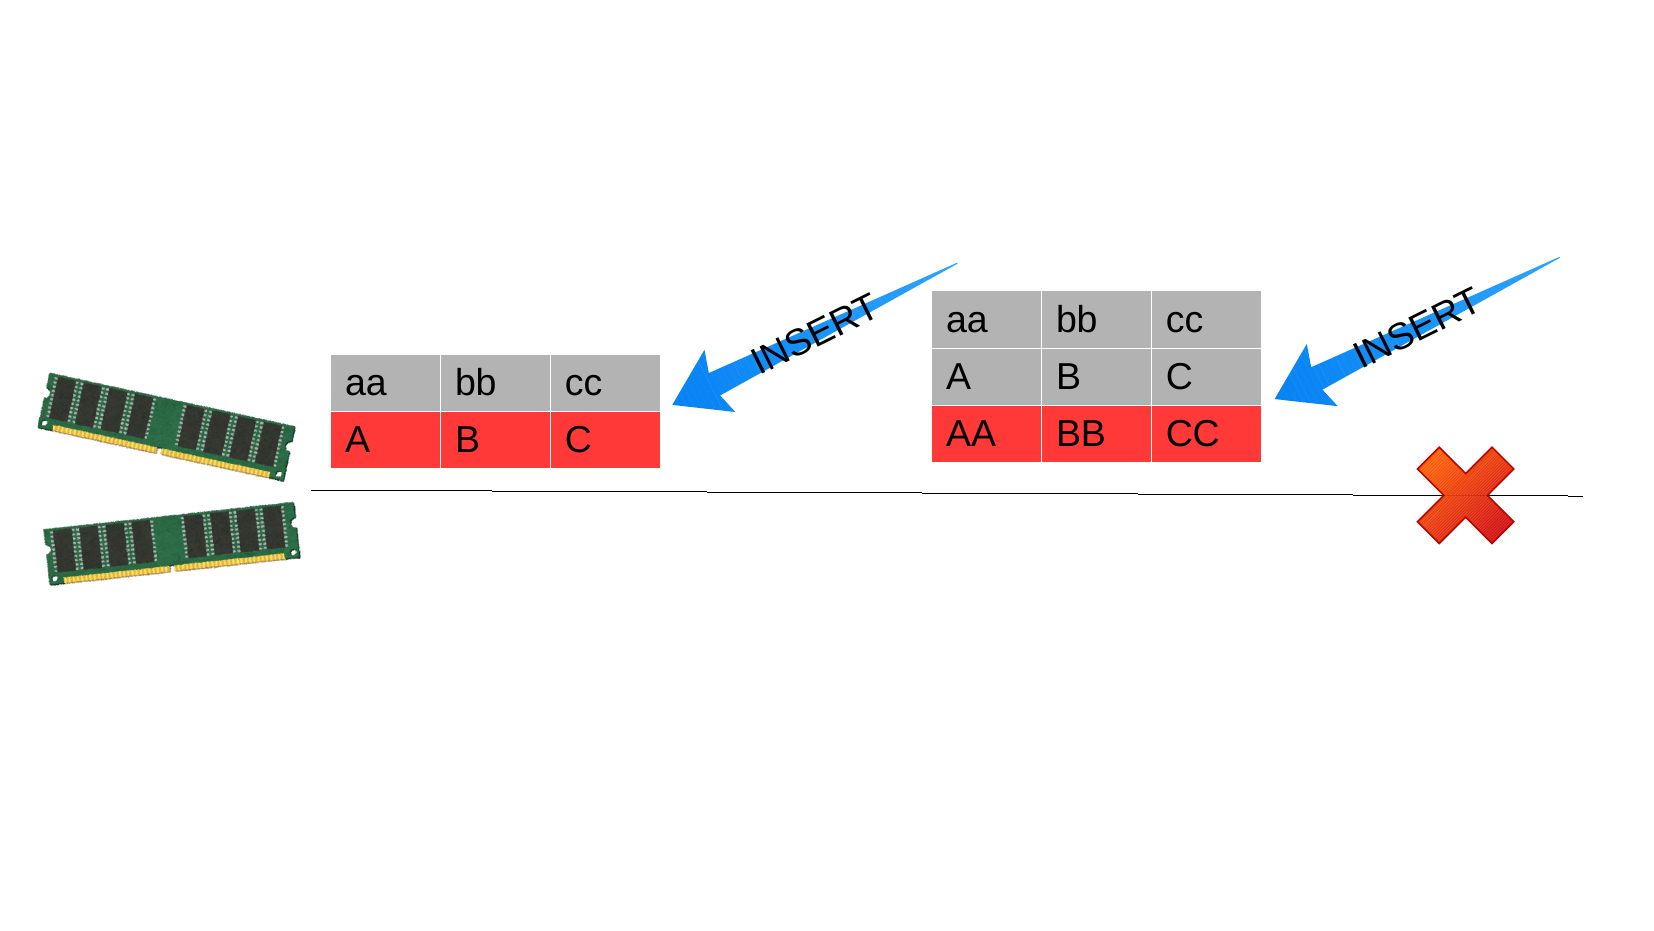

INSERT
| aa | bb | cc |
| --- | --- | --- |
| A | B | C |
| AA | BB | CC |
INSERT
| aa | bb | cc |
| --- | --- | --- |
| A | B | C |